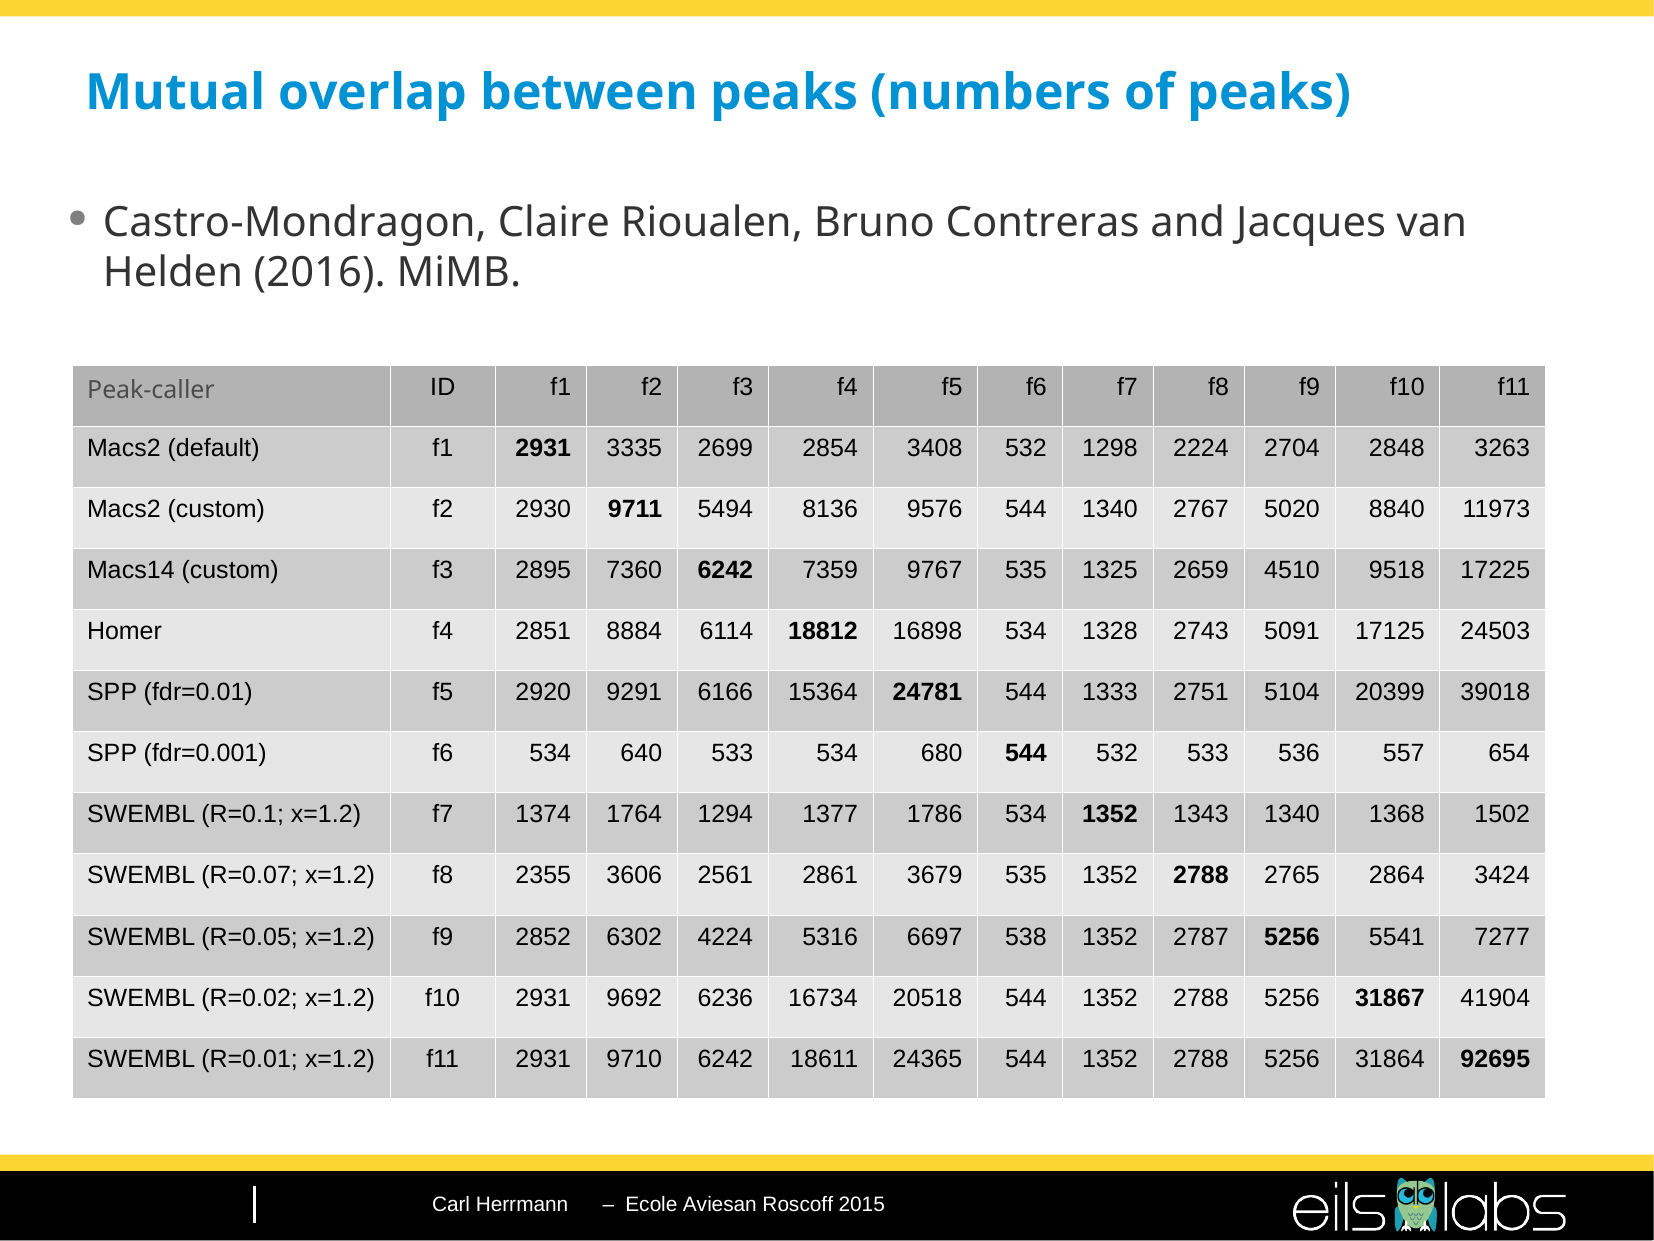

# Mutual overlap between peaks (numbers of peaks)
Castro-Mondragon, Claire Rioualen, Bruno Contreras and Jacques van Helden (2016). MiMB.
| Peak-caller | ID | f1 | f2 | f3 | f4 | f5 | f6 | f7 | f8 | f9 | f10 | f11 |
| --- | --- | --- | --- | --- | --- | --- | --- | --- | --- | --- | --- | --- |
| Macs2 (default) | f1 | 2931 | 3335 | 2699 | 2854 | 3408 | 532 | 1298 | 2224 | 2704 | 2848 | 3263 |
| Macs2 (custom) | f2 | 2930 | 9711 | 5494 | 8136 | 9576 | 544 | 1340 | 2767 | 5020 | 8840 | 11973 |
| Macs14 (custom) | f3 | 2895 | 7360 | 6242 | 7359 | 9767 | 535 | 1325 | 2659 | 4510 | 9518 | 17225 |
| Homer | f4 | 2851 | 8884 | 6114 | 18812 | 16898 | 534 | 1328 | 2743 | 5091 | 17125 | 24503 |
| SPP (fdr=0.01) | f5 | 2920 | 9291 | 6166 | 15364 | 24781 | 544 | 1333 | 2751 | 5104 | 20399 | 39018 |
| SPP (fdr=0.001) | f6 | 534 | 640 | 533 | 534 | 680 | 544 | 532 | 533 | 536 | 557 | 654 |
| SWEMBL (R=0.1; x=1.2) | f7 | 1374 | 1764 | 1294 | 1377 | 1786 | 534 | 1352 | 1343 | 1340 | 1368 | 1502 |
| SWEMBL (R=0.07; x=1.2) | f8 | 2355 | 3606 | 2561 | 2861 | 3679 | 535 | 1352 | 2788 | 2765 | 2864 | 3424 |
| SWEMBL (R=0.05; x=1.2) | f9 | 2852 | 6302 | 4224 | 5316 | 6697 | 538 | 1352 | 2787 | 5256 | 5541 | 7277 |
| SWEMBL (R=0.02; x=1.2) | f10 | 2931 | 9692 | 6236 | 16734 | 20518 | 544 | 1352 | 2788 | 5256 | 31867 | 41904 |
| SWEMBL (R=0.01; x=1.2) | f11 | 2931 | 9710 | 6242 | 18611 | 24365 | 544 | 1352 | 2788 | 5256 | 31864 | 92695 |